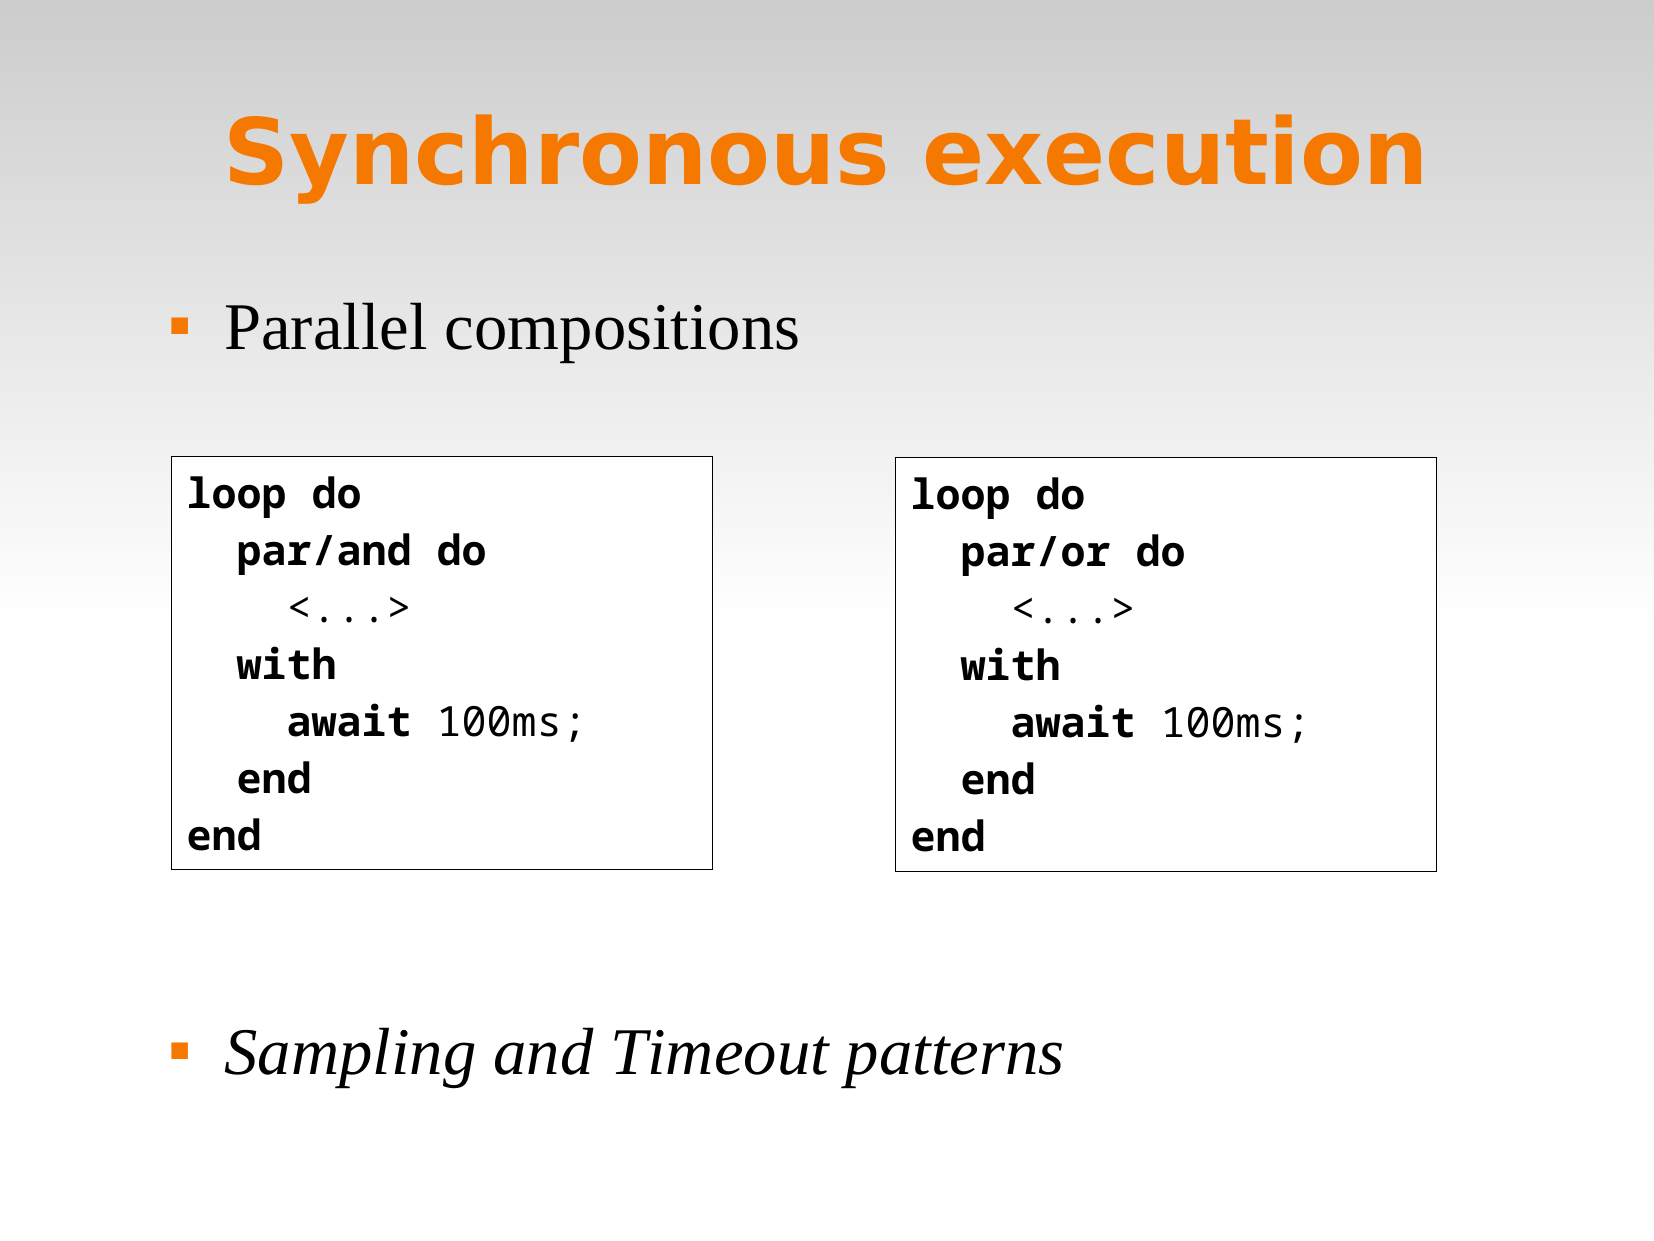

# Synchronous execution
Parallel compositions
Sampling and Timeout patterns
loop do
 par/and do
 <...>
 with
 await 100ms;
 end
end
loop do
 par/or do
 <...>
 with
 await 100ms;
 end
end